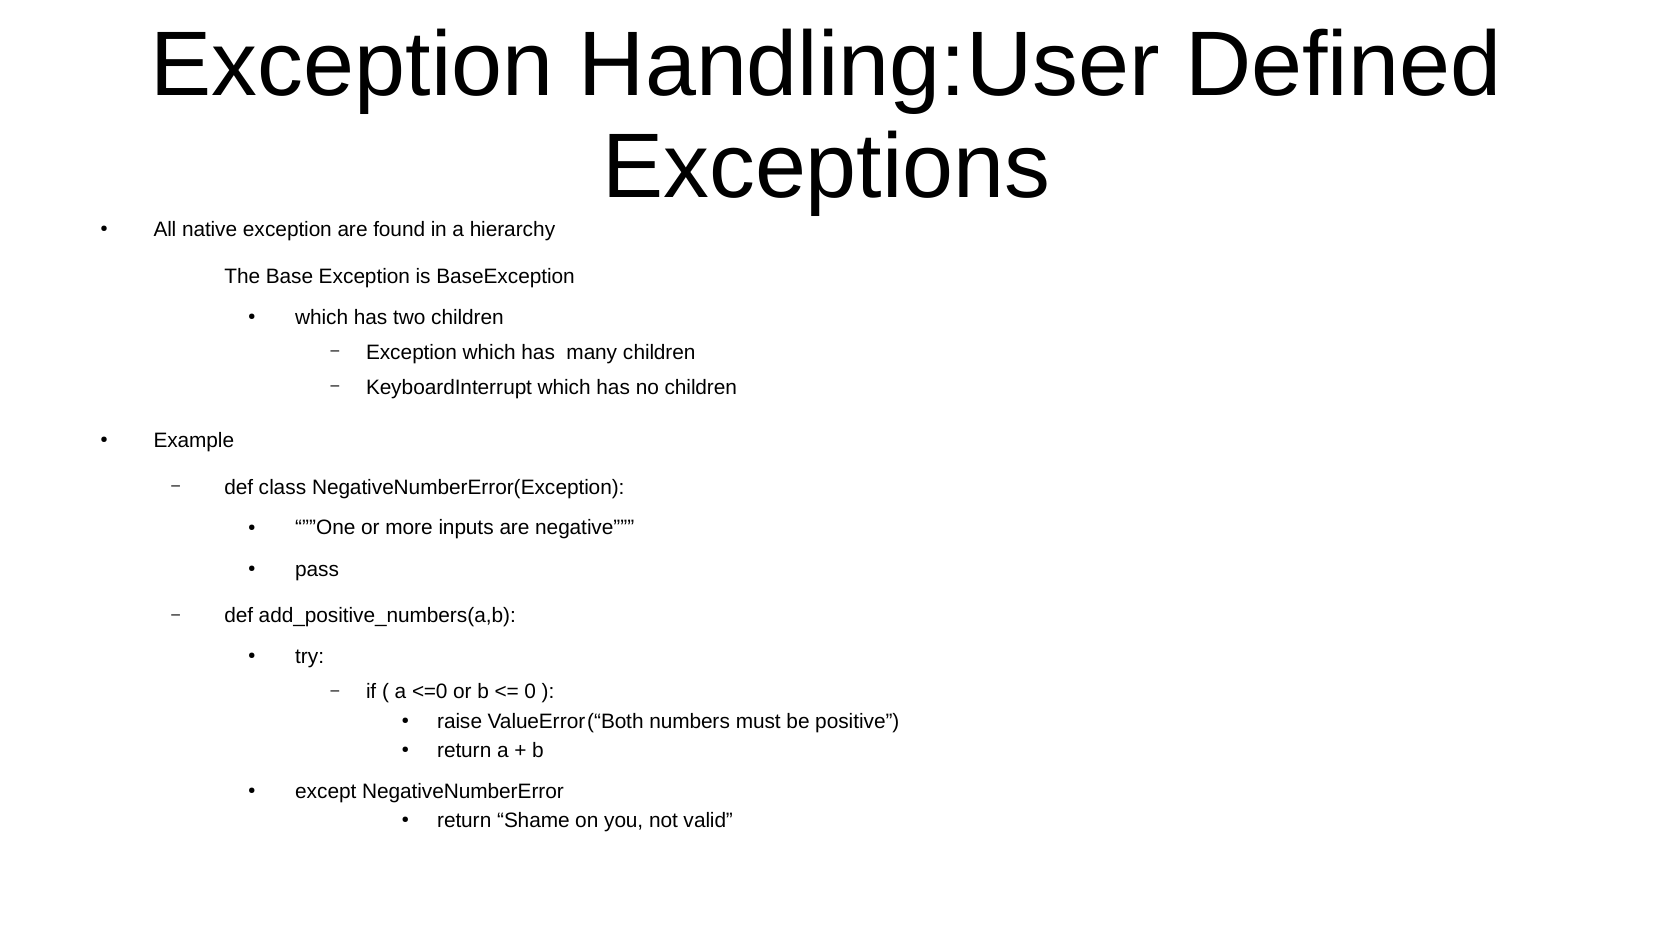

# Exception Handling:User Defined Exceptions
All native exception are found in a hierarchy
The Base Exception is BaseException
which has two children
Exception which has many children
KeyboardInterrupt which has no children
Example
def class NegativeNumberError(Exception):
“””One or more inputs are negative”””
pass
def add_positive_numbers(a,b):
try:
if ( a <=0 or b <= 0 ):
raise ValueError	(“Both numbers must be positive”)
return a + b
except NegativeNumberError
return “Shame on you, not valid”